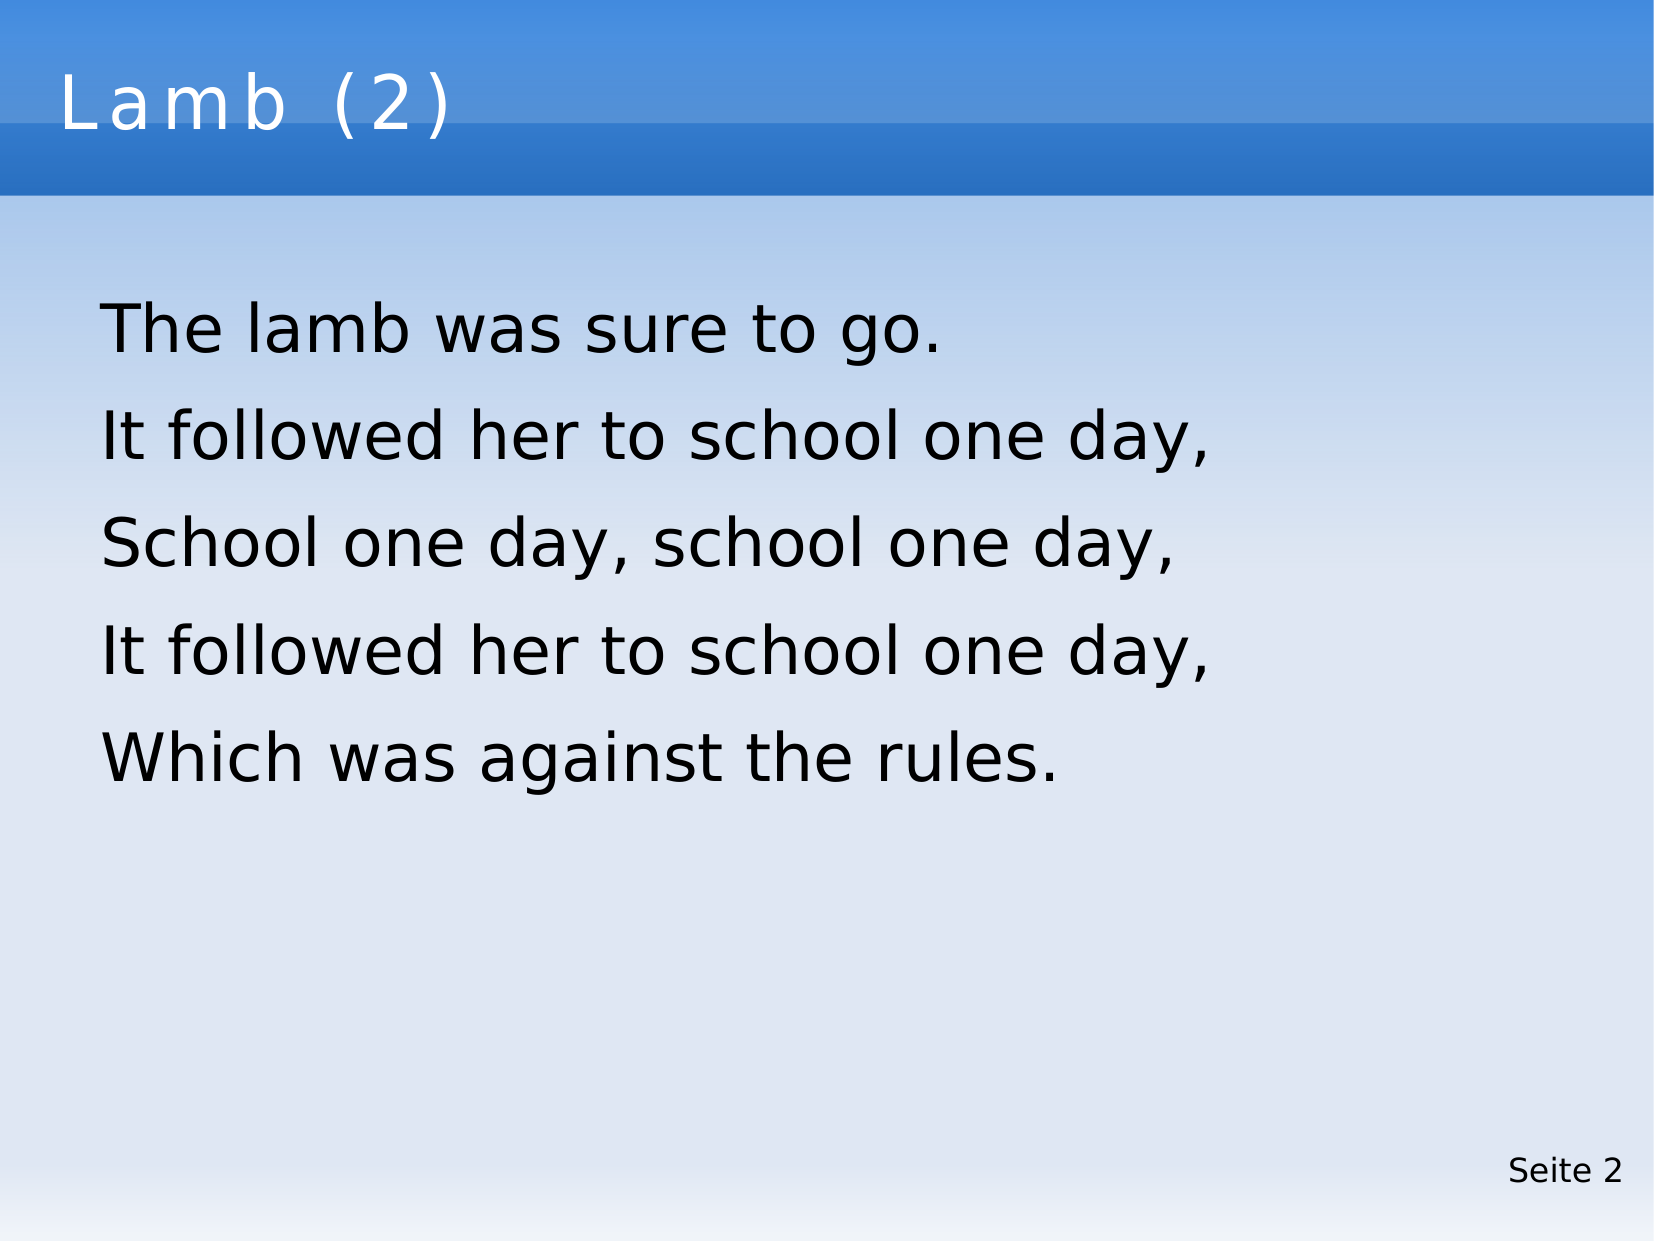

# Lamb (2)
The lamb was sure to go.
It followed her to school one day,
School one day, school one day,
It followed her to school one day,
Which was against the rules.
2